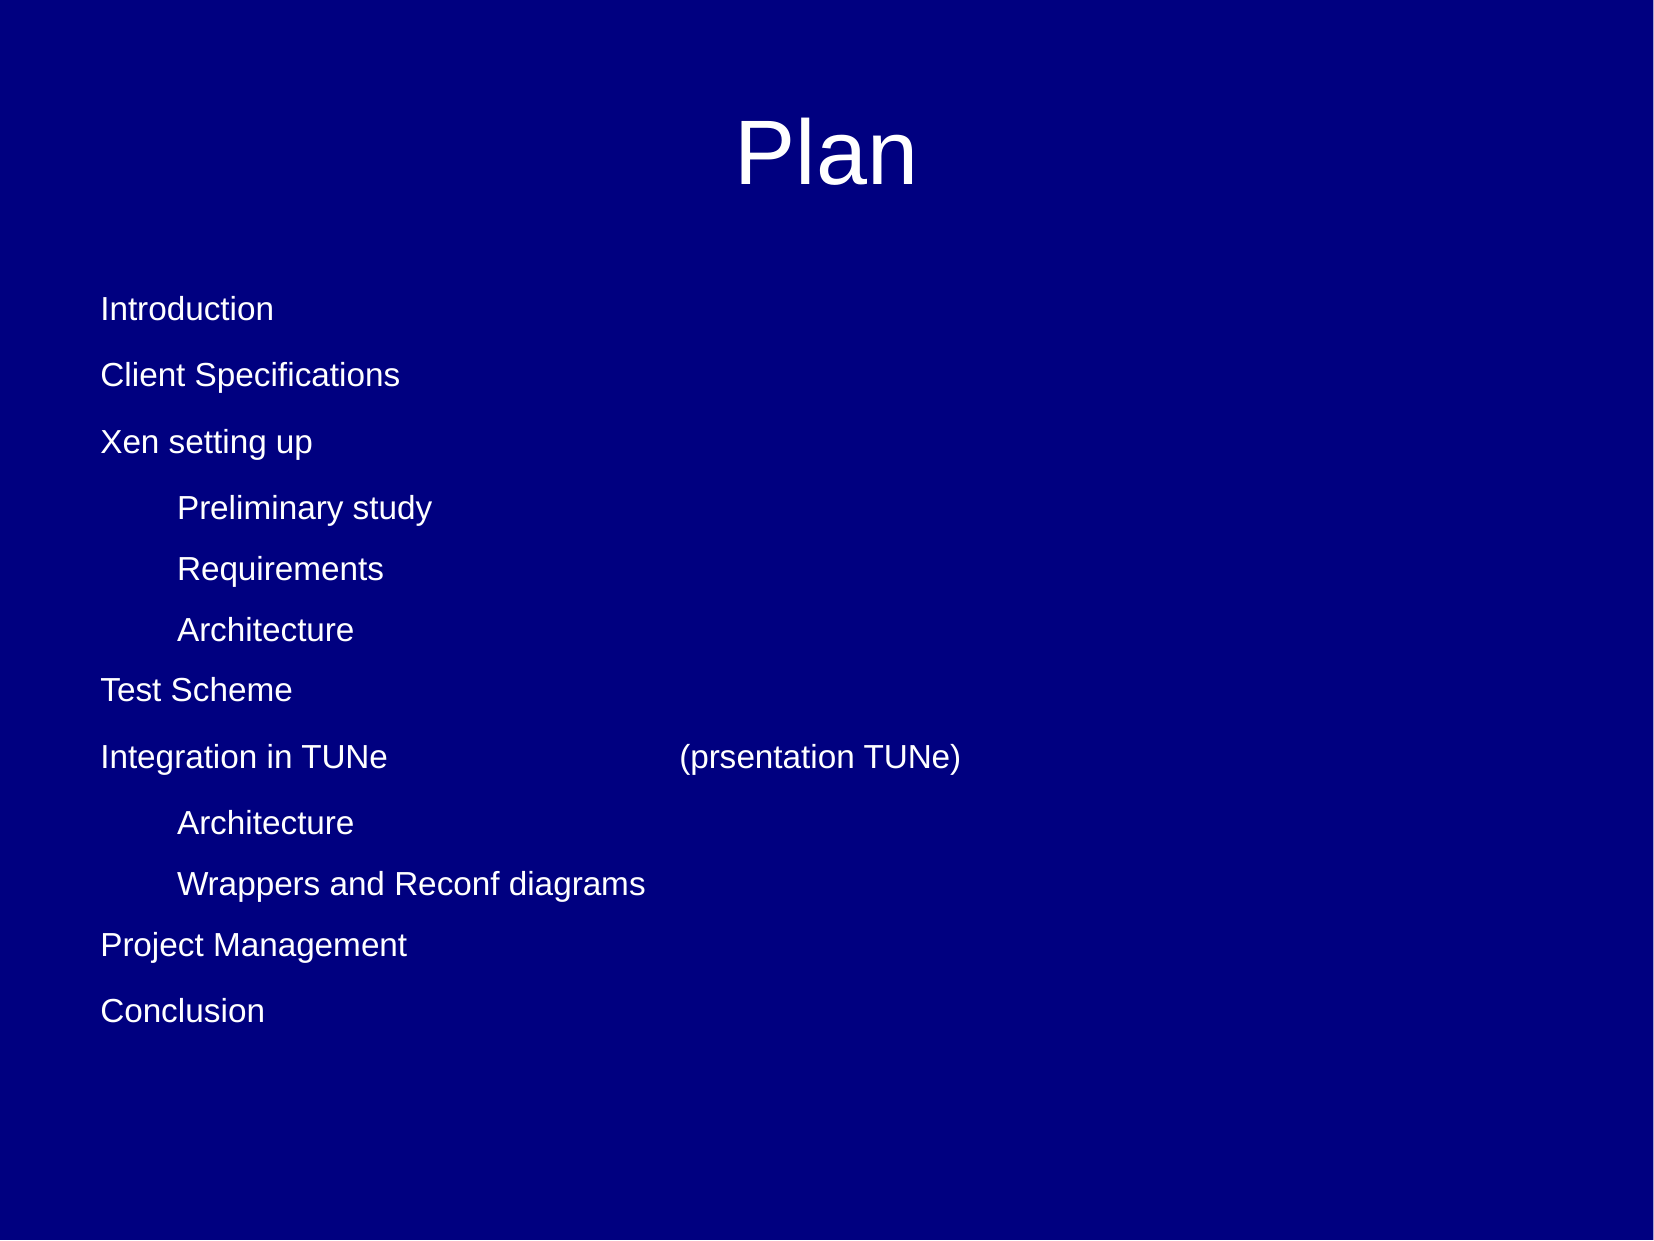

# Plan
Introduction
Client Specifications
Xen setting up
Preliminary study
Requirements
Architecture
Test Scheme
Integration in TUNe				 (prsentation TUNe)
Architecture
Wrappers and Reconf diagrams
Project Management
Conclusion